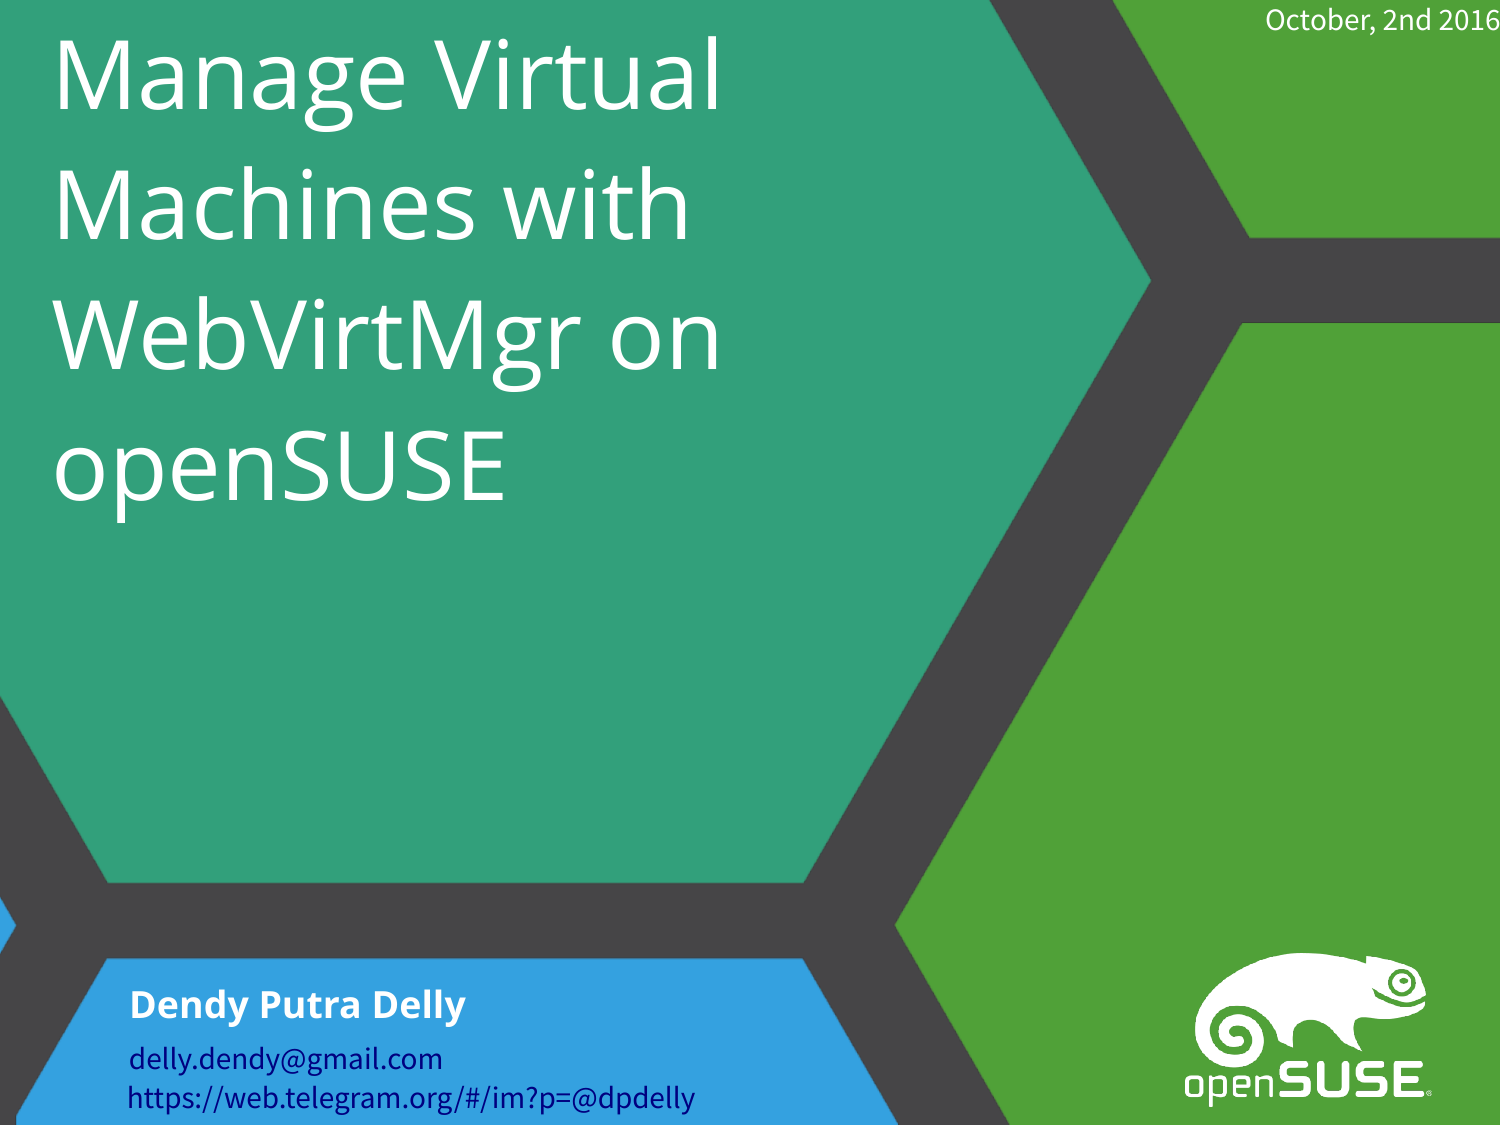

October, 2nd 2016
# Manage Virtual Machines with WebVirtMgr on openSUSE
Dendy Putra Delly
delly.dendy@gmail.com
https://web.telegram.org/#/im?p=@dpdelly